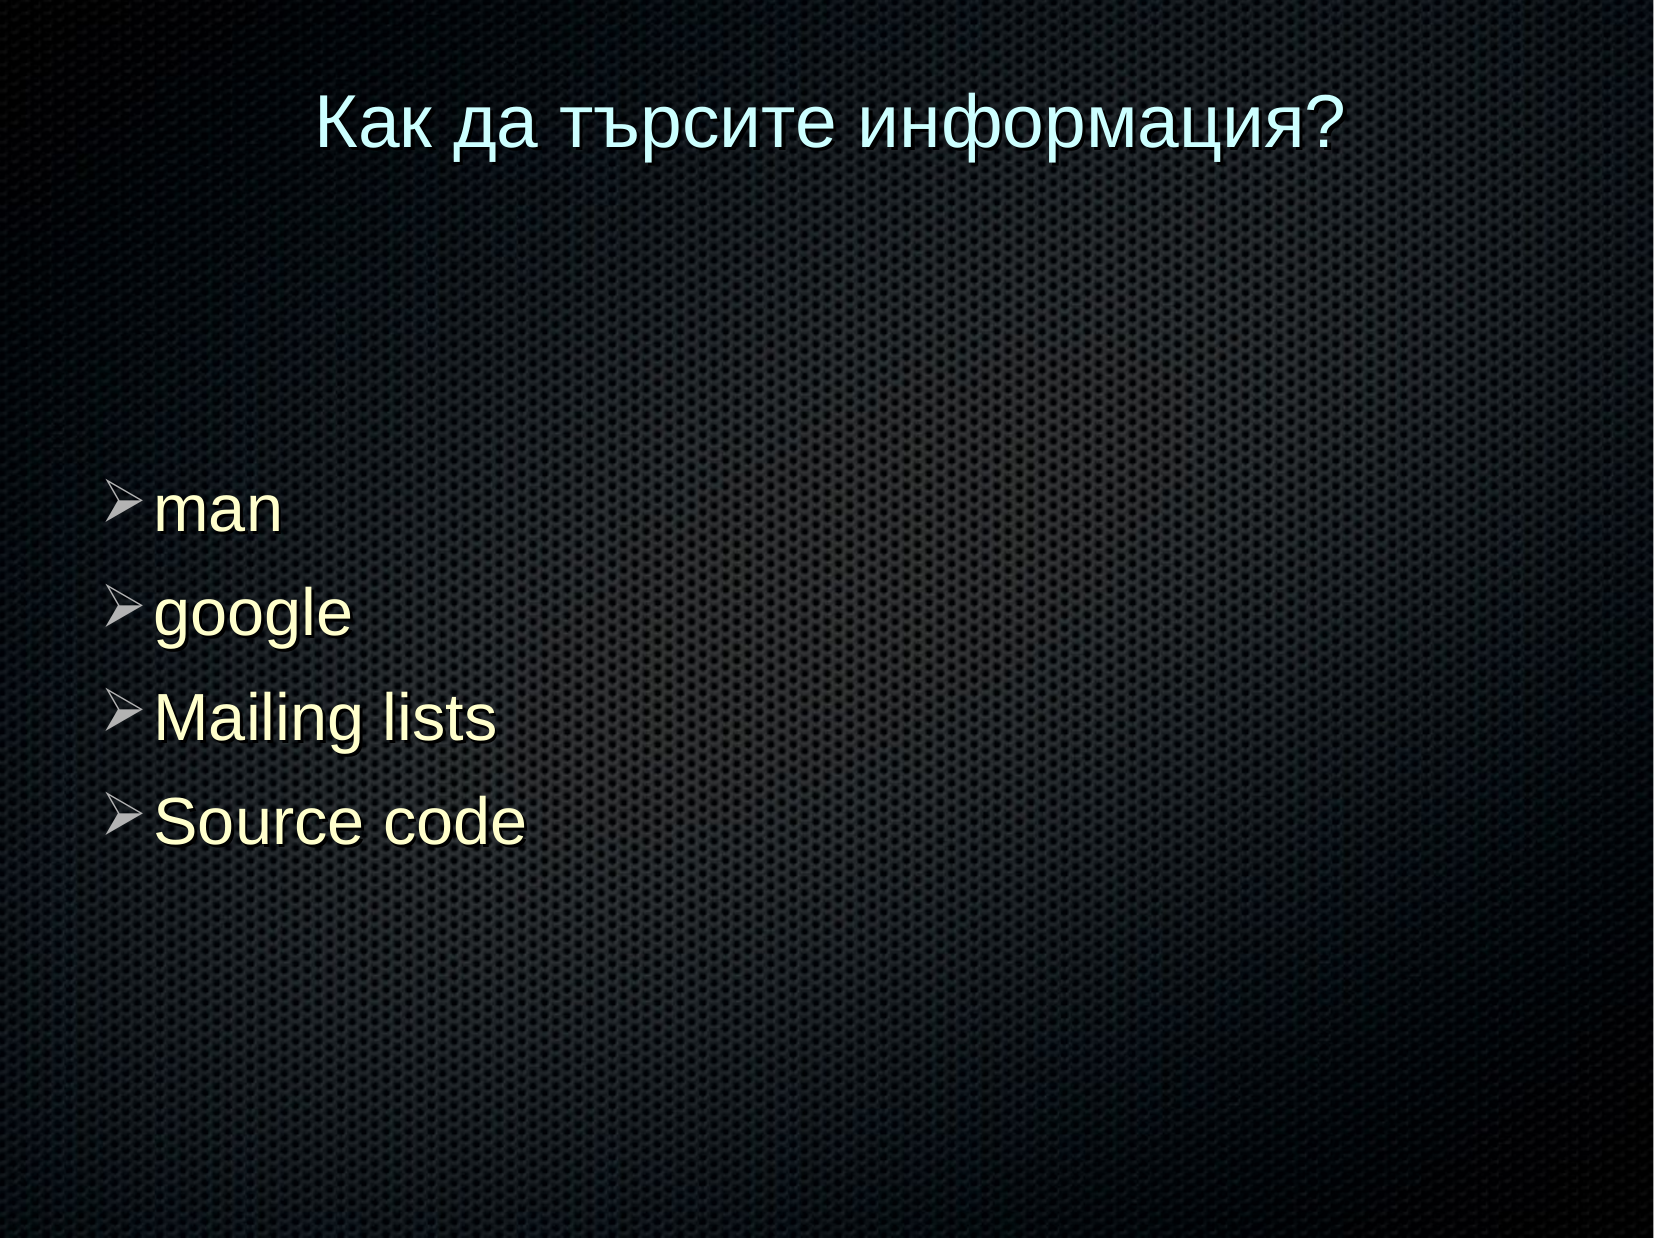

# Как да търсите информация?
man
google
Mailing lists
Source code